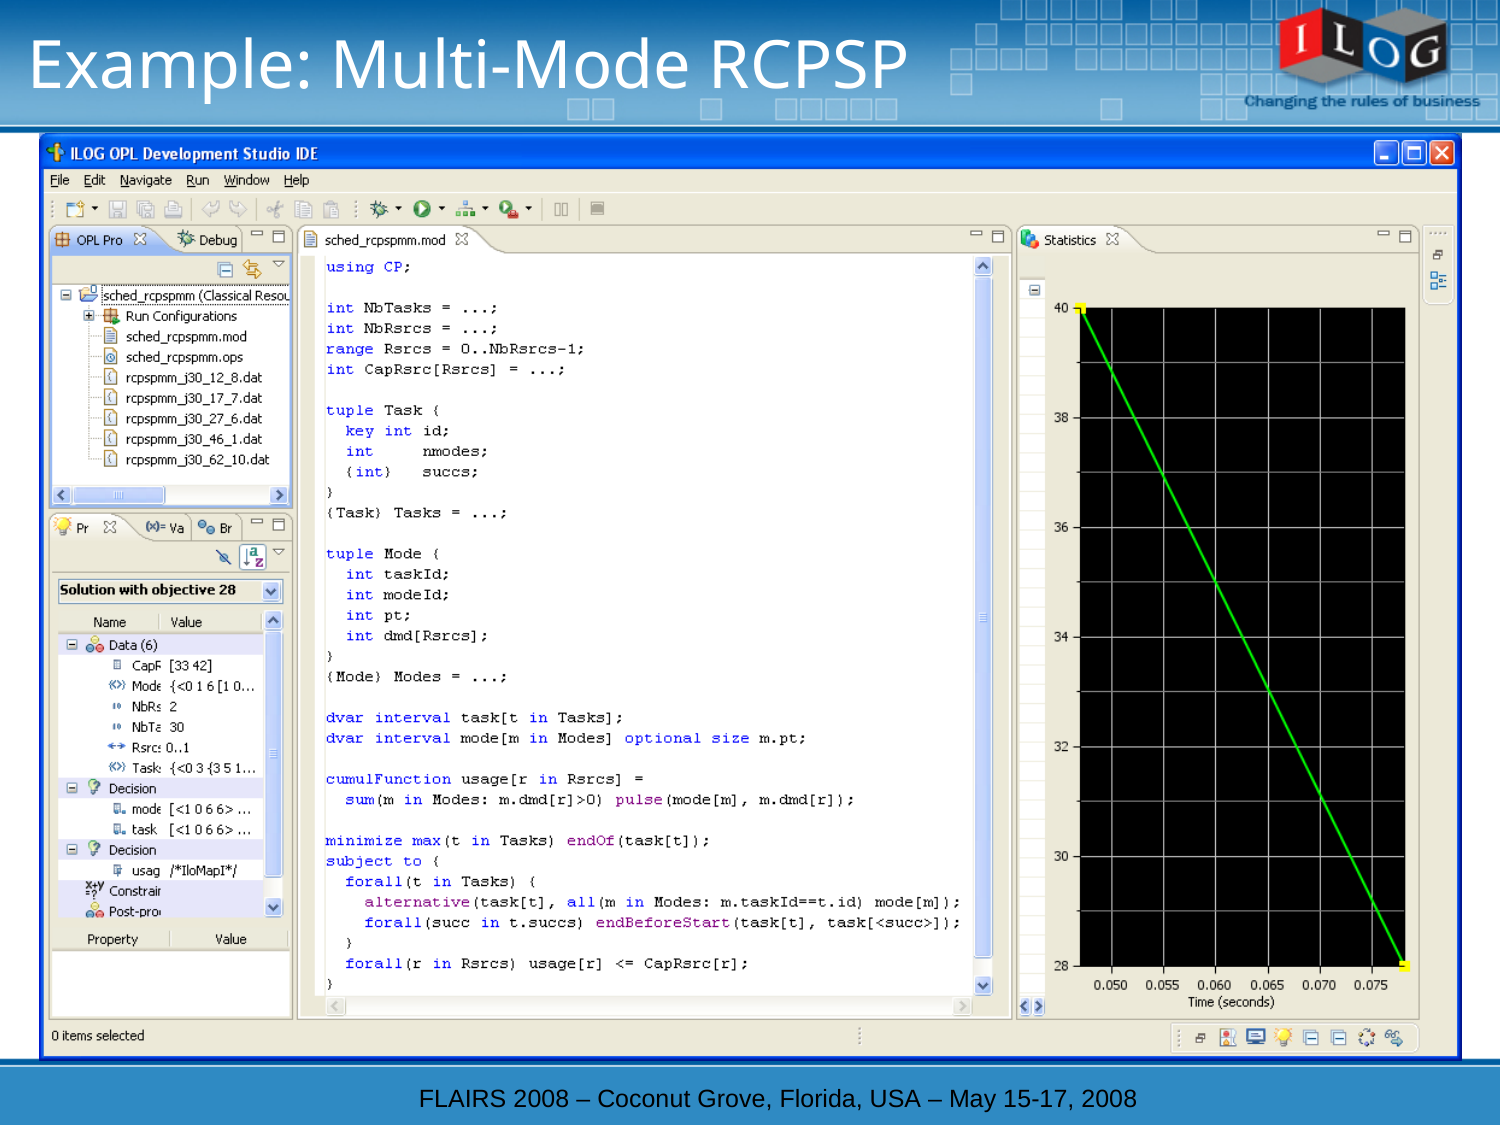

# Example: Multi-Mode RCPSP
38
© ILOG, All rights reserved